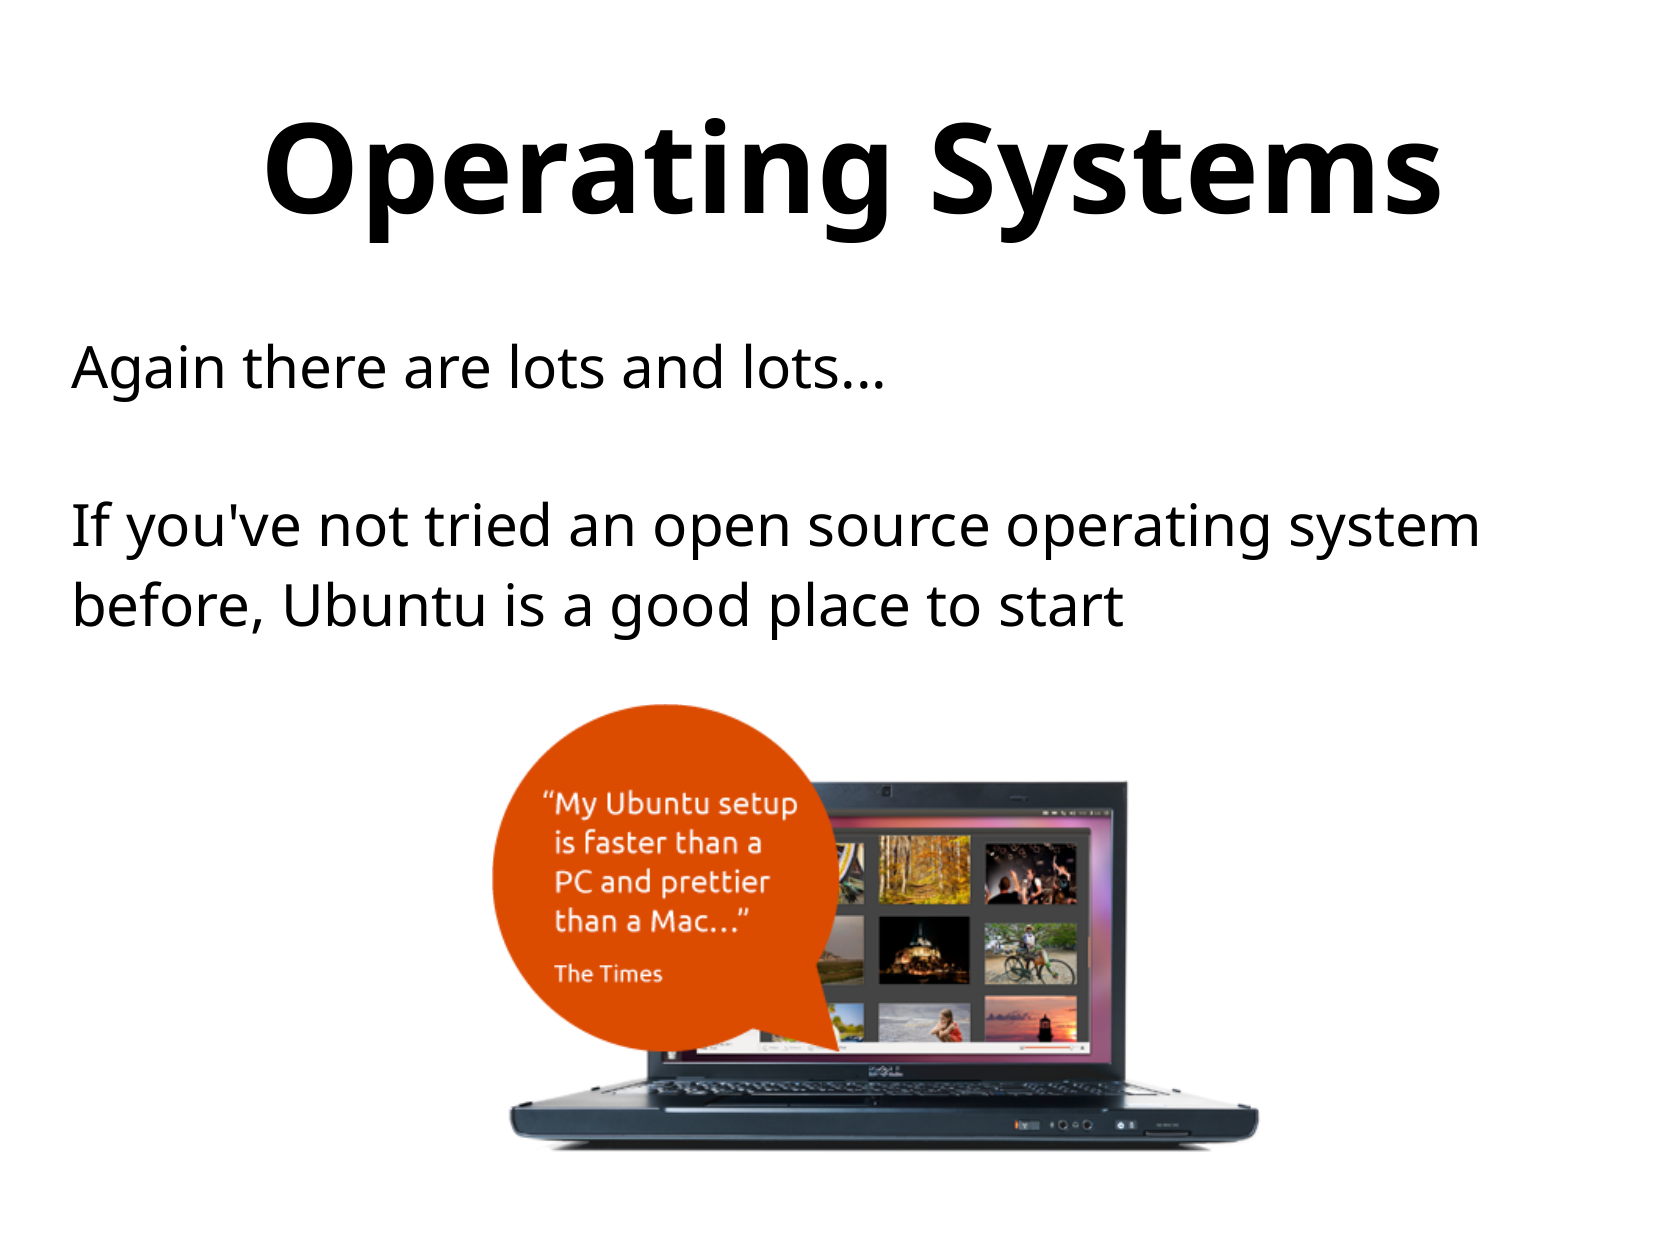

Operating Systems
Again there are lots and lots...
If you've not tried an open source operating system before, Ubuntu is a good place to start